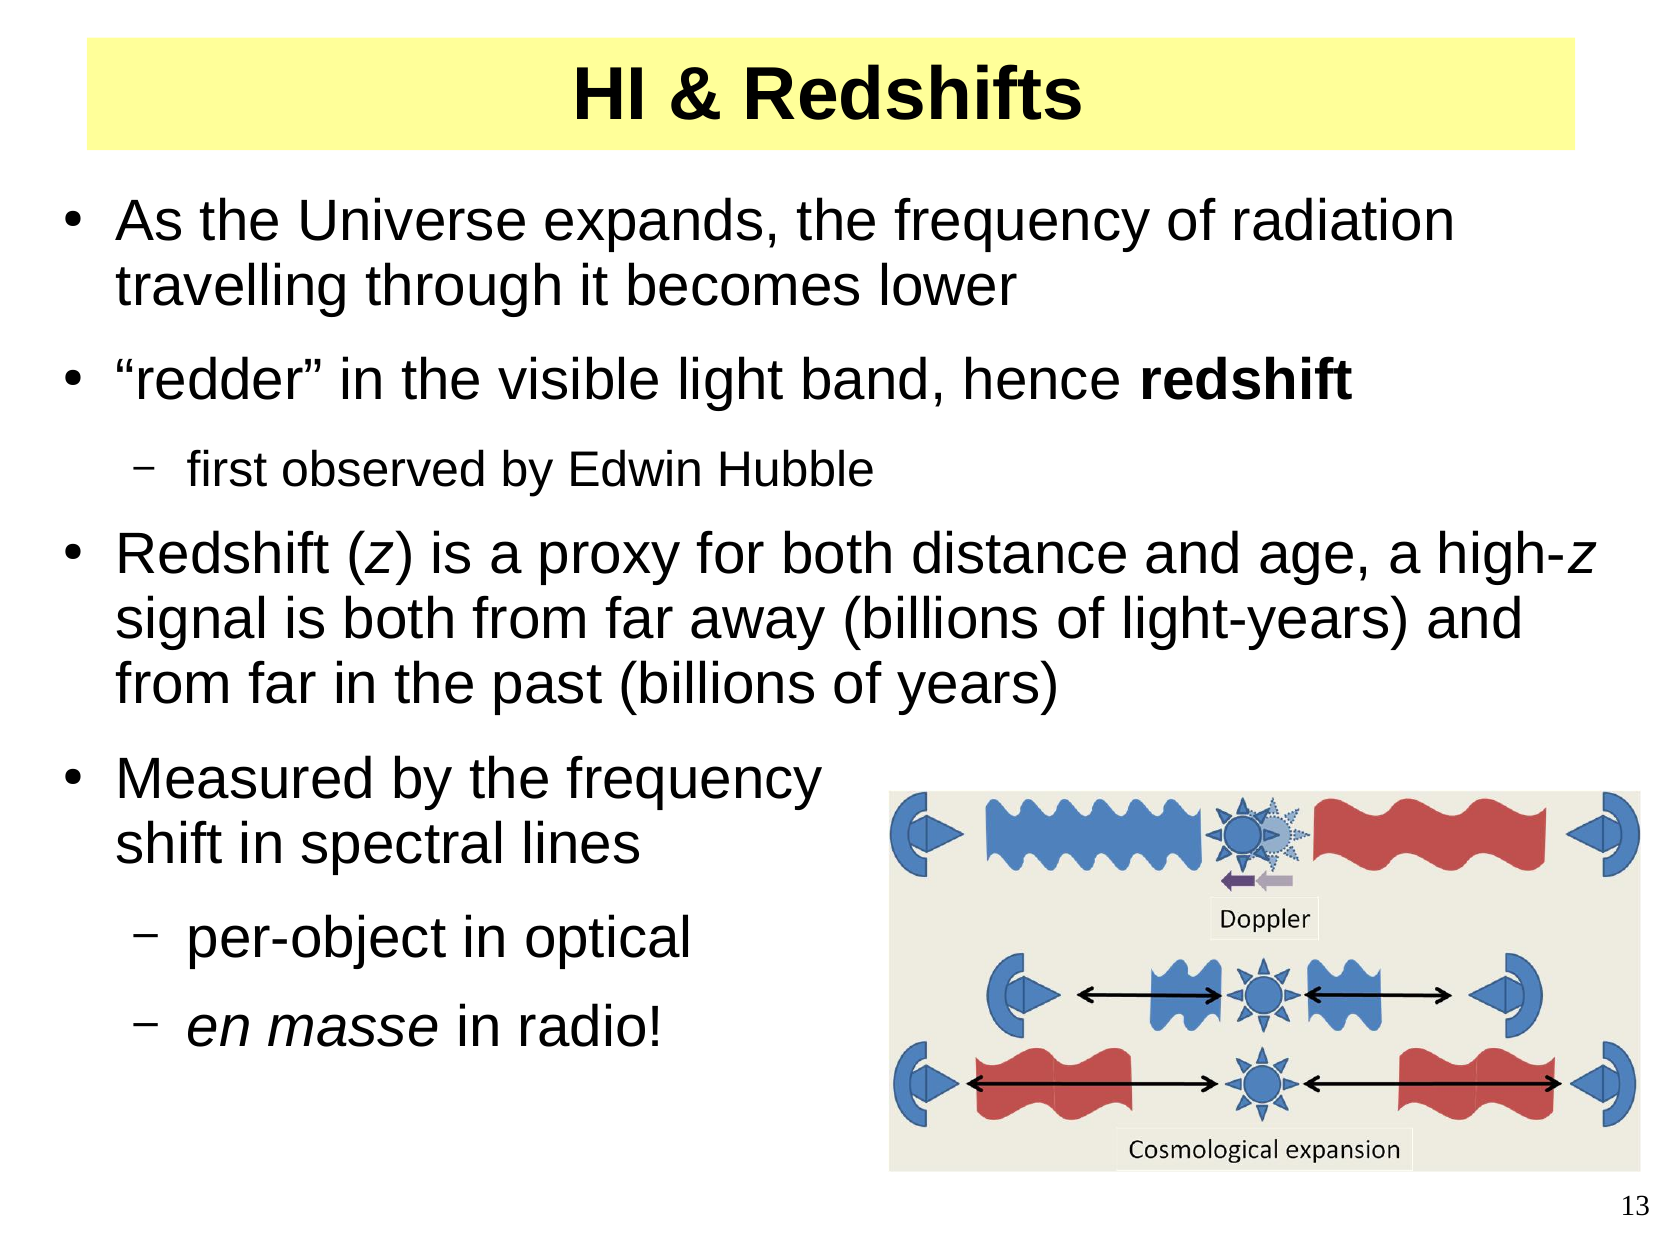

# HI & Redshifts
As the Universe expands, the frequency of radiation travelling through it becomes lower
“redder” in the visible light band, hence redshift
first observed by Edwin Hubble
Redshift (z) is a proxy for both distance and age, a high-z signal is both from far away (billions of light-years) and from far in the past (billions of years)
Measured by the frequency
shift in spectral lines
per-object in optical
en masse in radio!
13